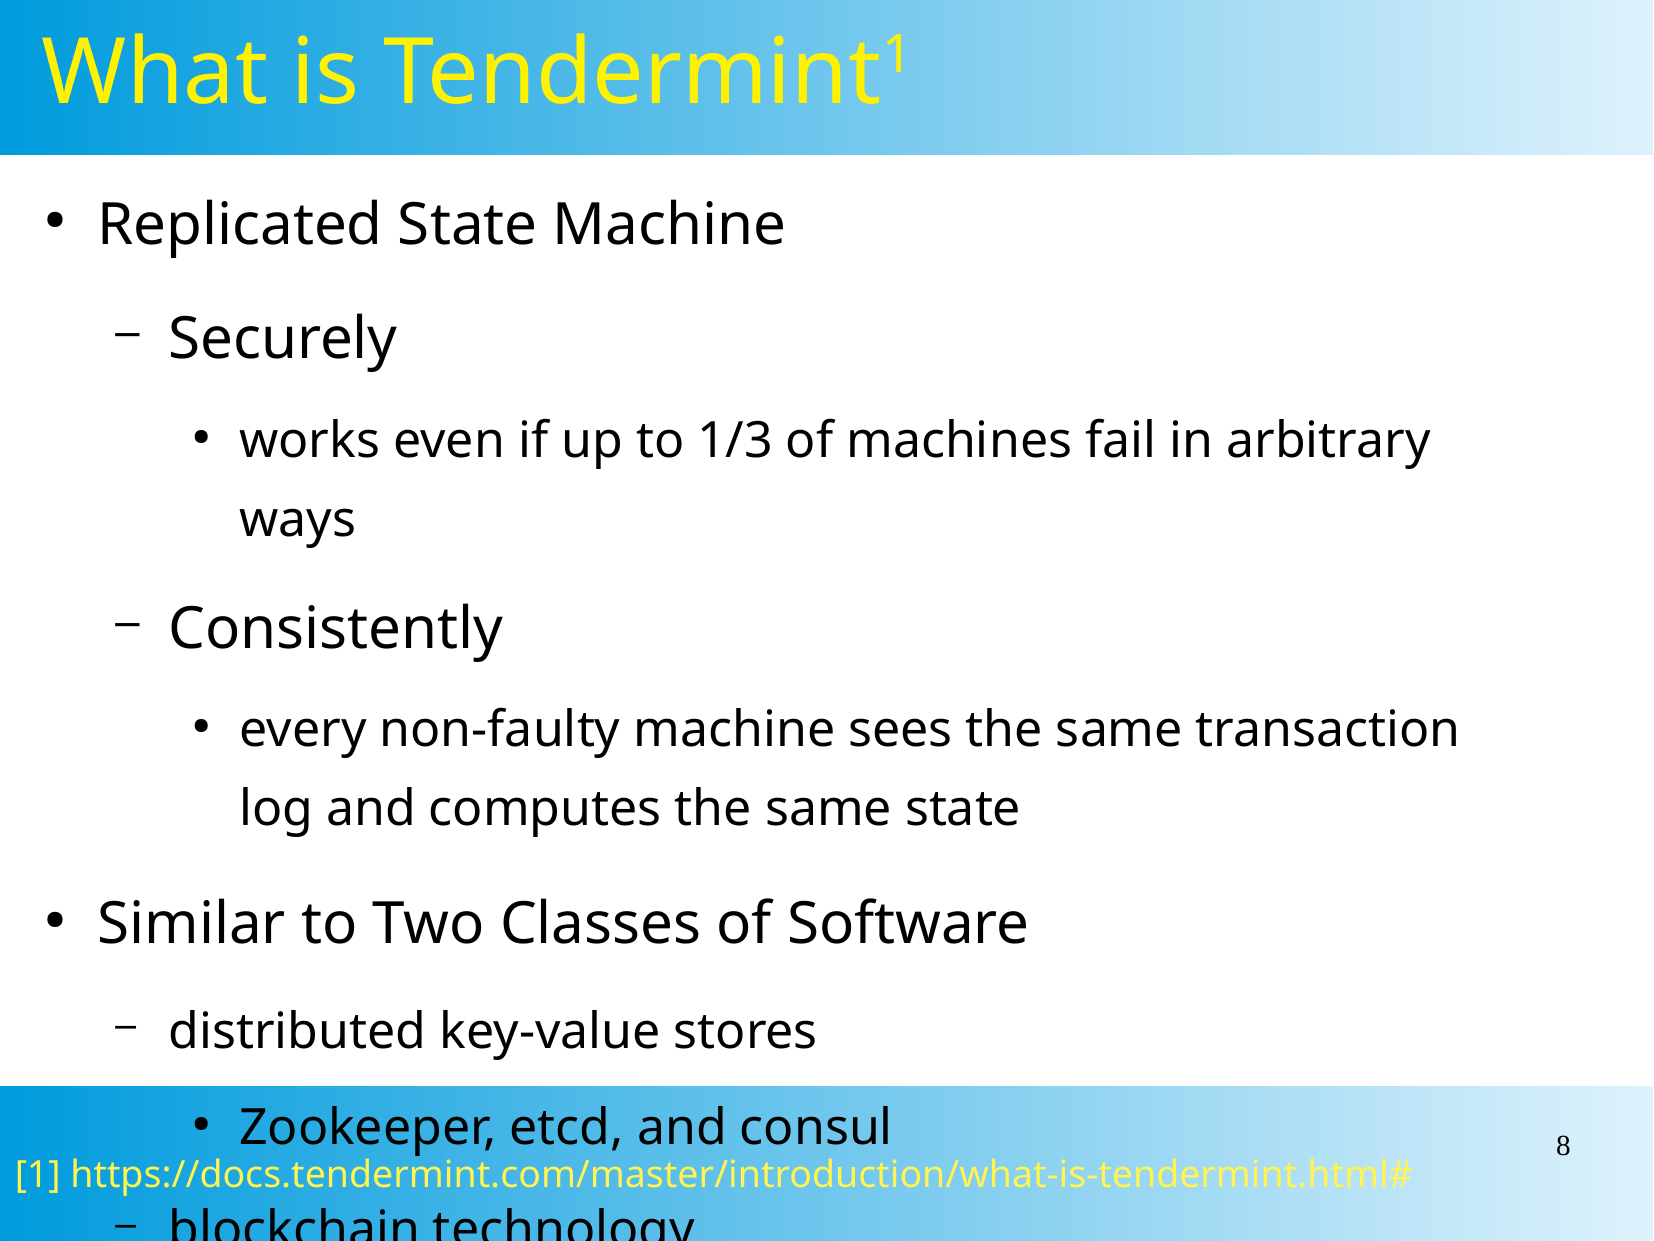

# What is Tendermint1
Replicated State Machine
Securely
works even if up to 1/3 of machines fail in arbitrary ways
Consistently
every non-faulty machine sees the same transaction log and computes the same state
Similar to Two Classes of Software
distributed key-value stores
Zookeeper, etcd, and consul
blockchain technology
Bitcoin and Ethereum
8
[1] https://docs.tendermint.com/master/introduction/what-is-tendermint.html#